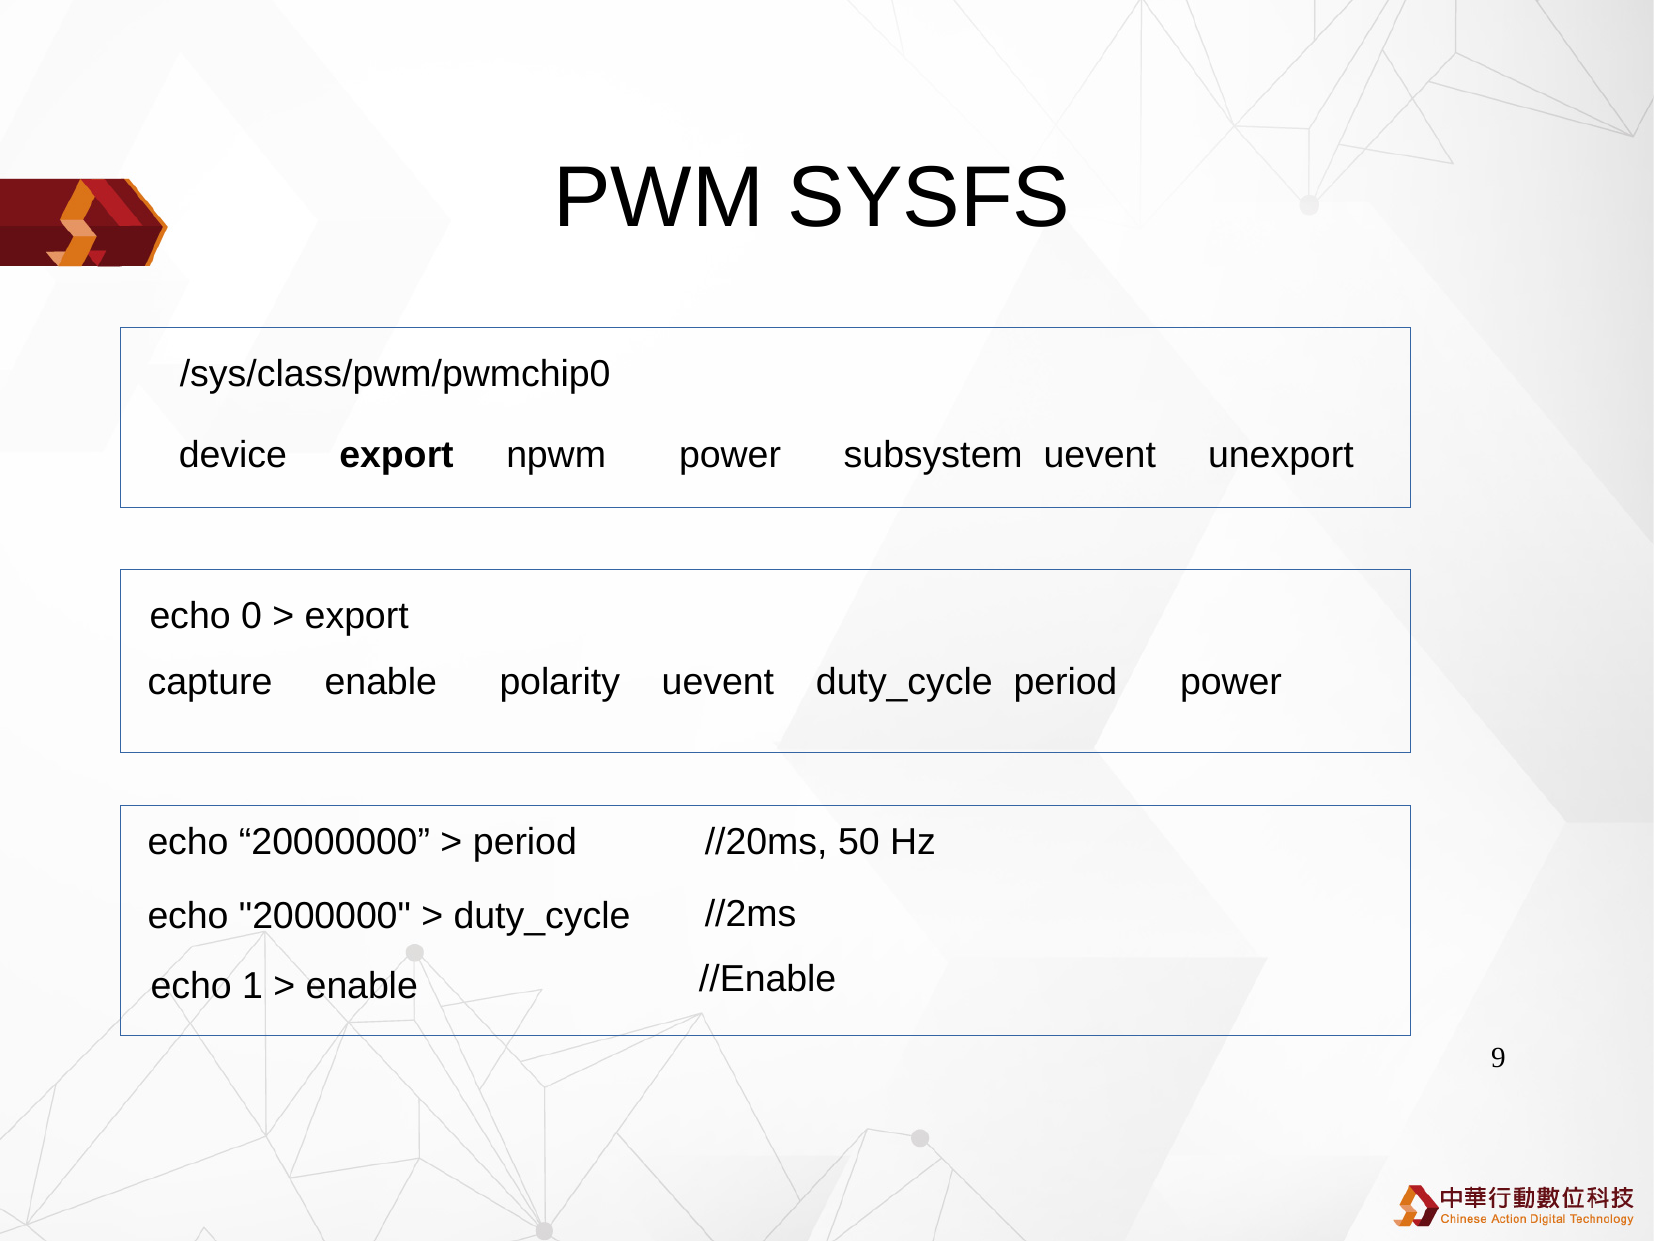

# PWM SYSFS
/sys/class/pwm/pwmchip0
device export npwm power subsystem uevent unexport
echo 0 > export
capture enable polarity uevent duty_cycle period power
echo “20000000” > period
//20ms, 50 Hz
//2ms
echo "2000000" > duty_cycle
//Enable
echo 1 > enable
9